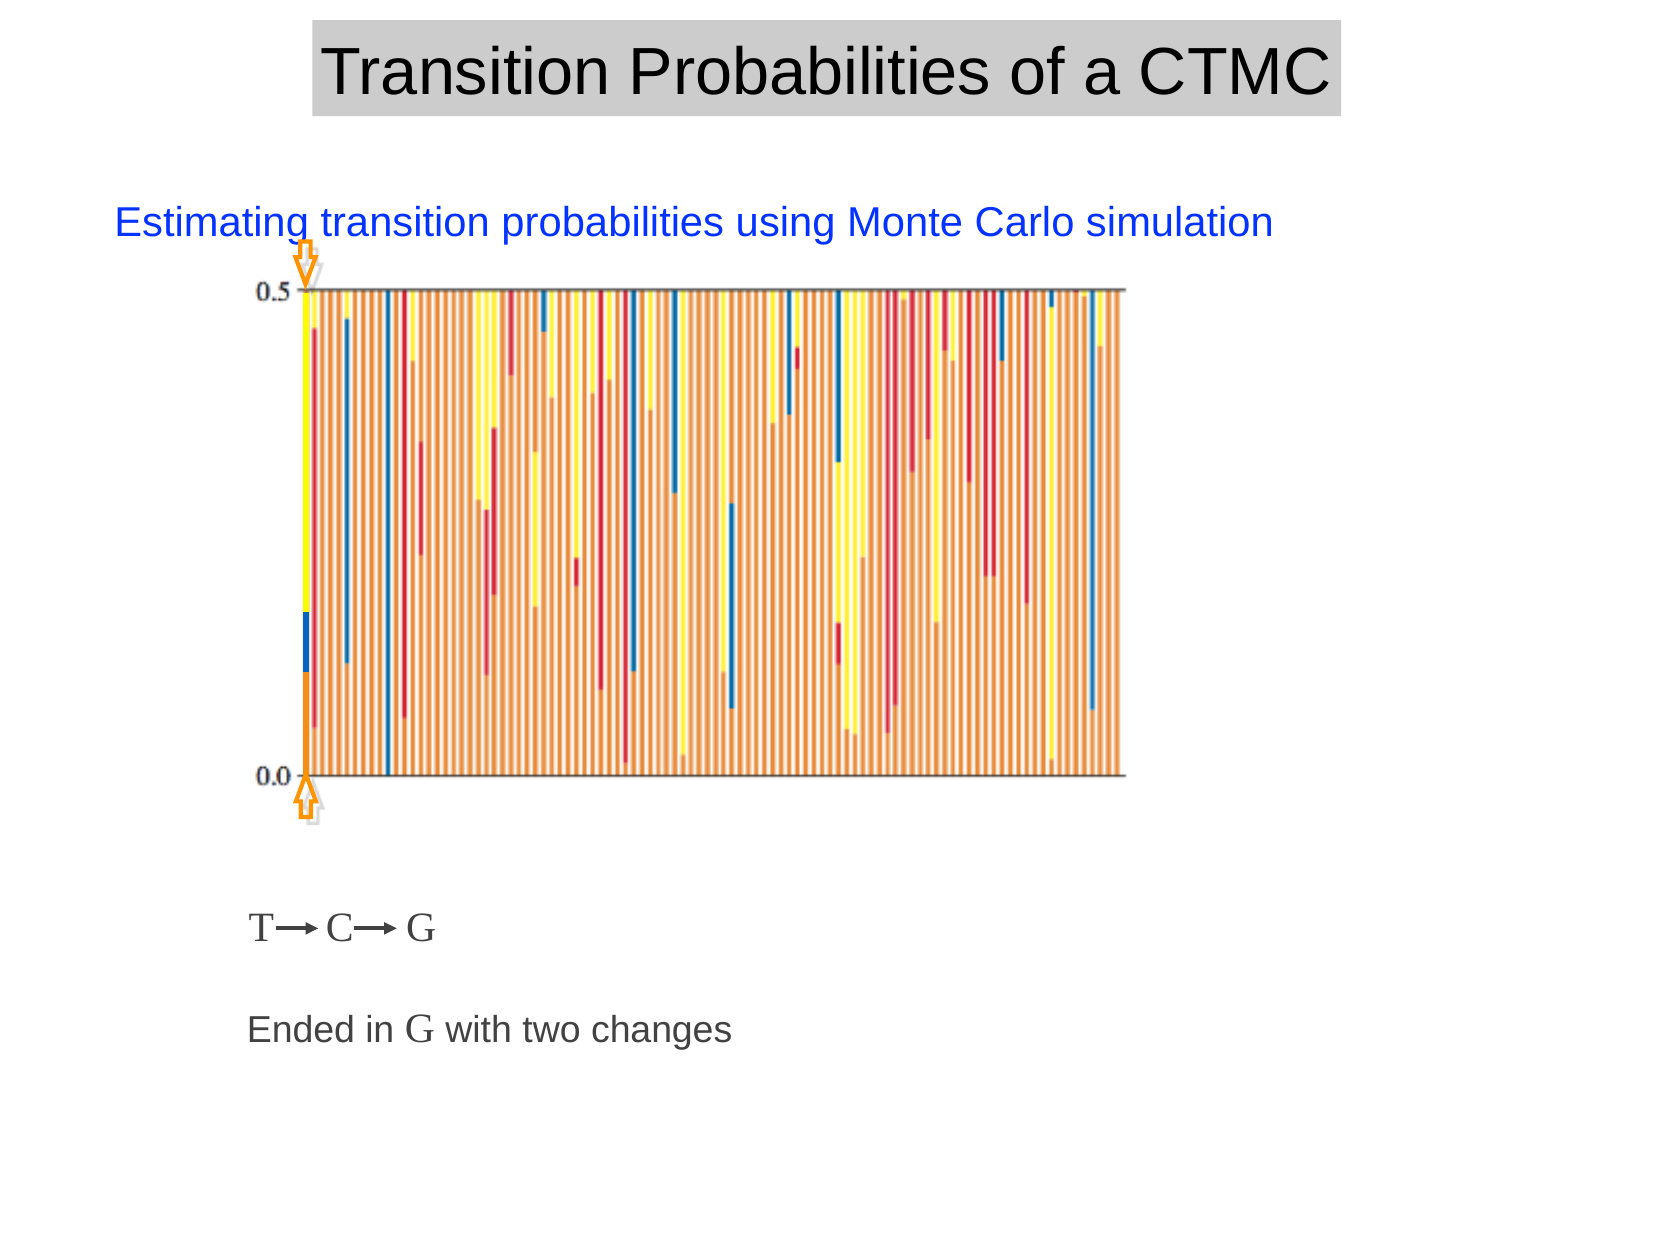

Transition Probabilities of a CTMC
Estimating transition probabilities using Monte Carlo simulation
T C G
Ended in G with two changes